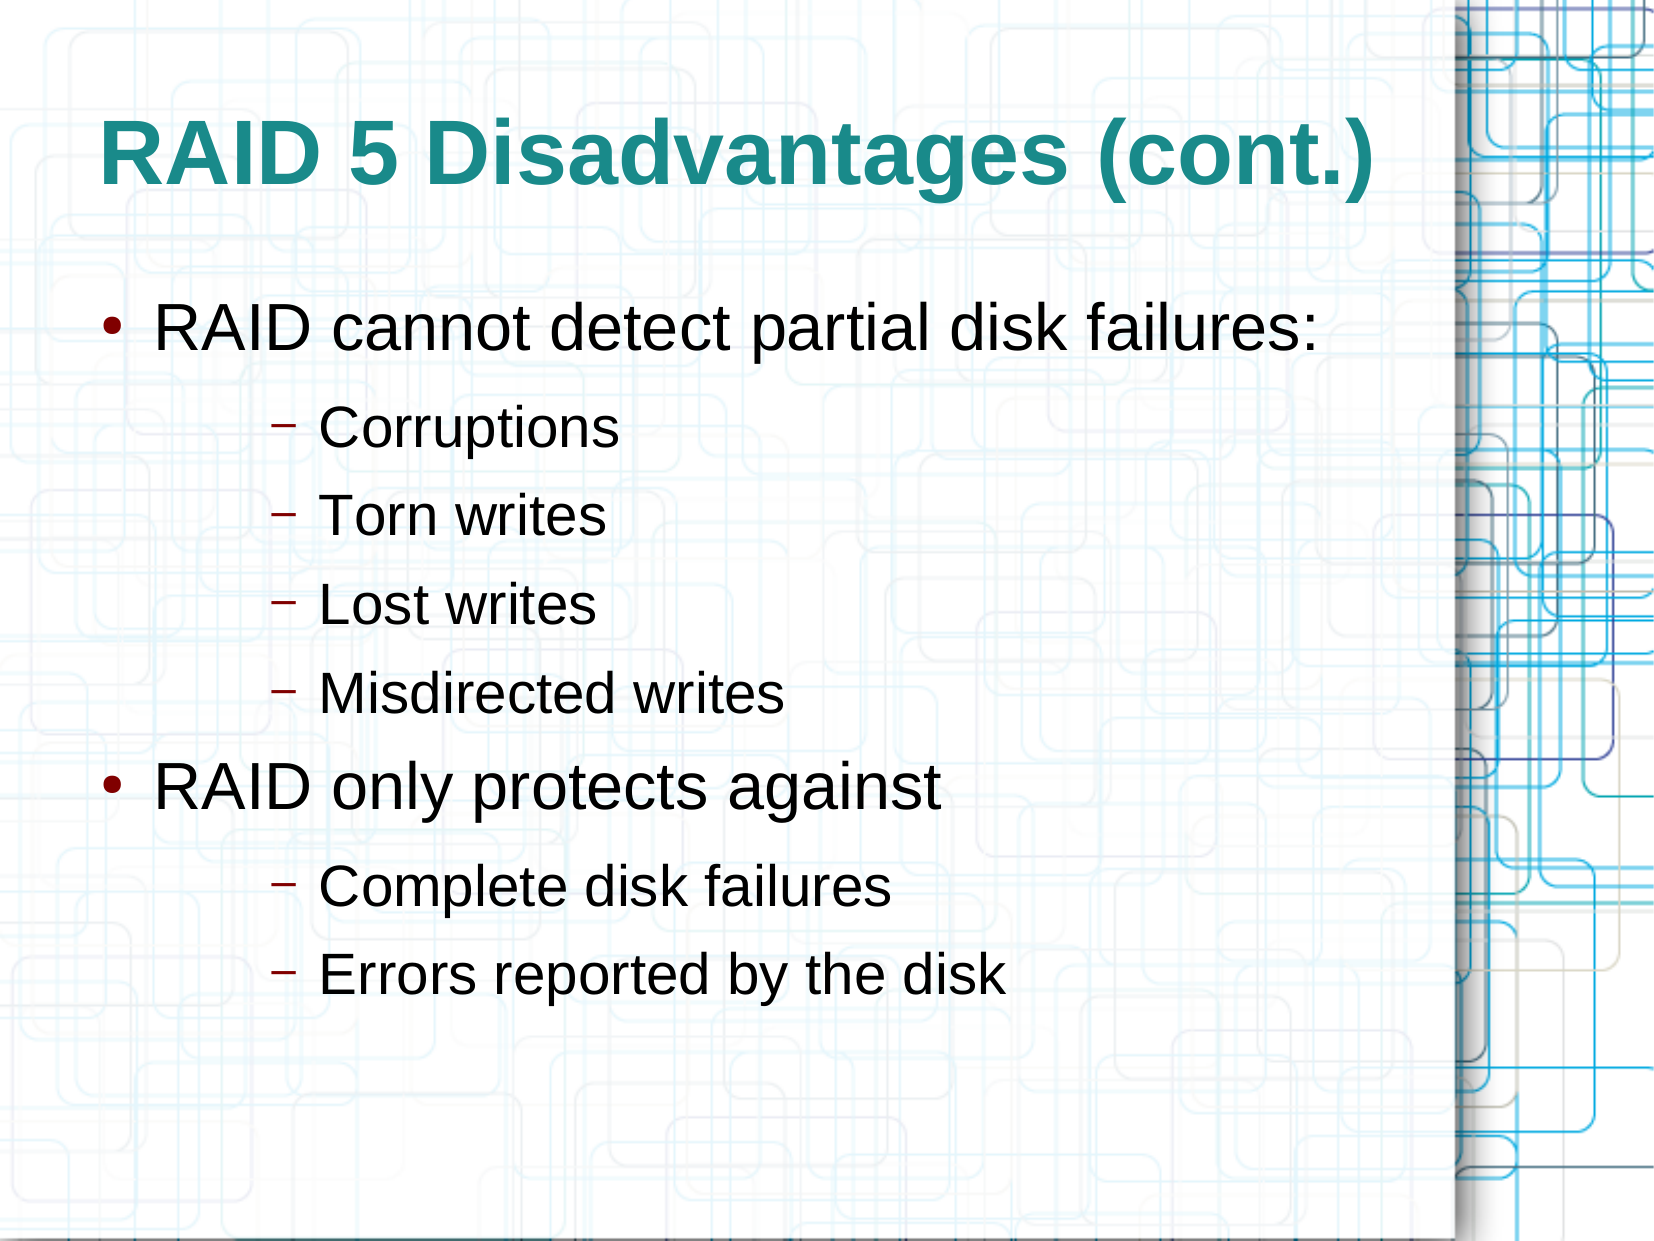

# RAID 5 Disadvantages (cont.)
RAID cannot detect partial disk failures:
Corruptions
Torn writes
Lost writes
Misdirected writes
RAID only protects against
Complete disk failures
Errors reported by the disk